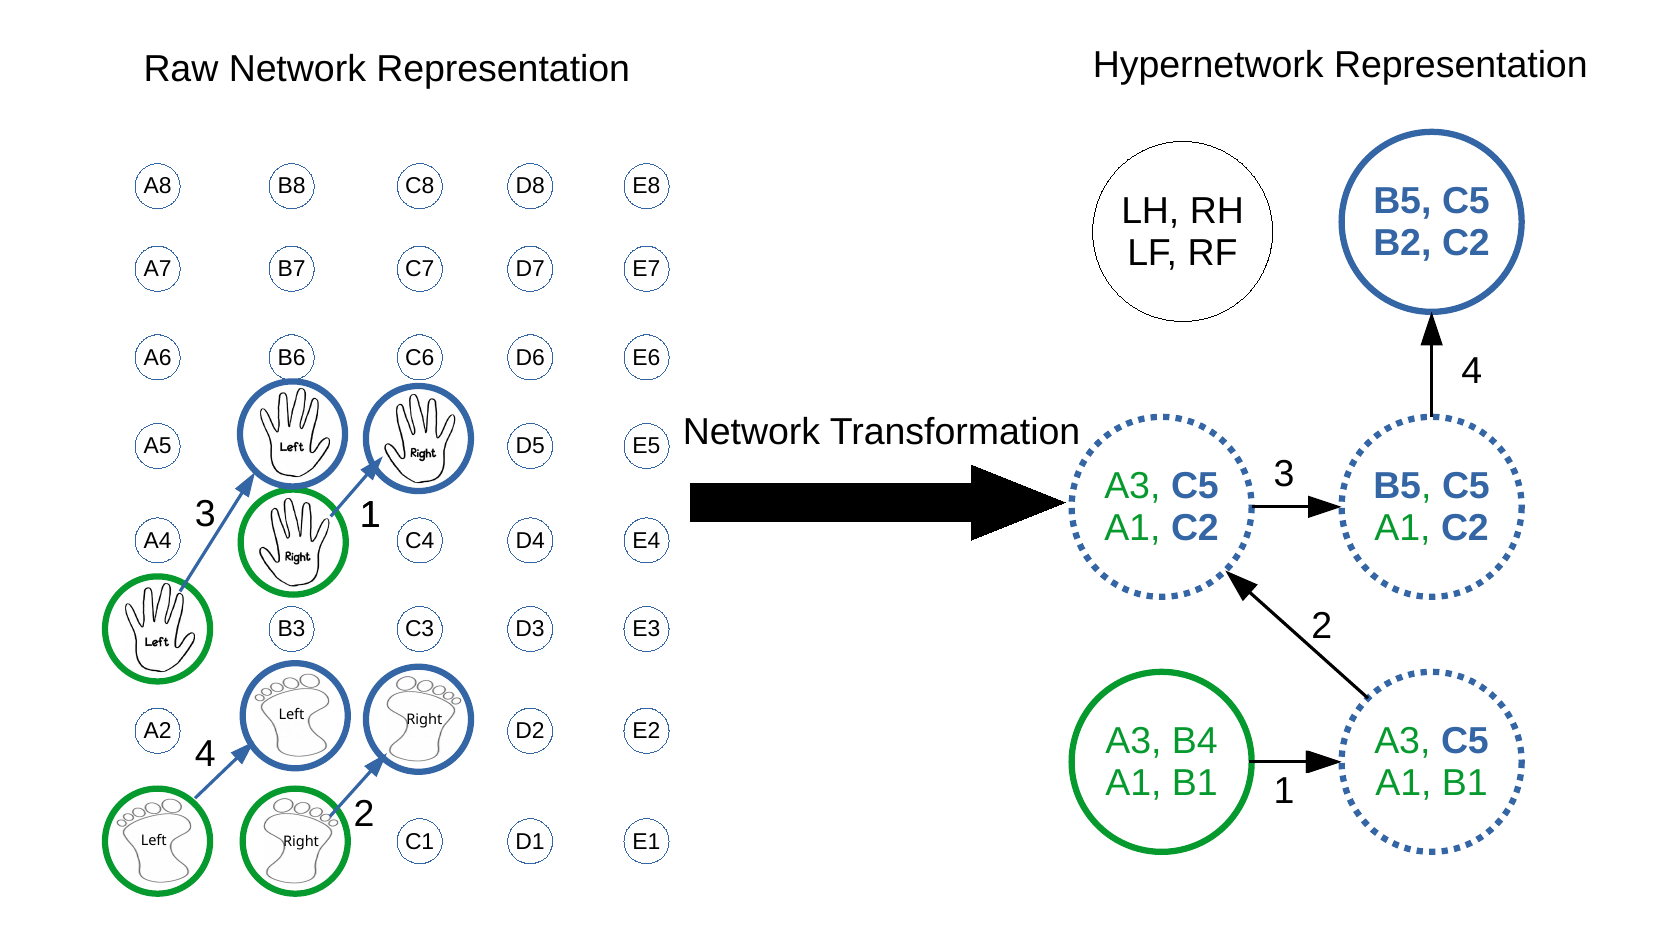

Hypernetwork Representation
Raw Network Representation
B5, C5
B2, C2
LH, RH
LF, RF
A8
B8
C8
D8
E8
A7
B7
C7
D7
E7
A6
B6
C6
D6
E6
4
Network Transformation
A3, C5
A1, C2
B5, C5
A1, C2
A5
B5
C5
D5
E5
3
3
1
1
A4
B4
C4
D4
E4
2
A3
B3
C3
D3
E3
Left
Right
A3, B4
A1, B1
A3, C5
A1, B1
A2
B2
C2
D2
E2
4
1
2
Left
Right
A1
B1
C1
D1
E1